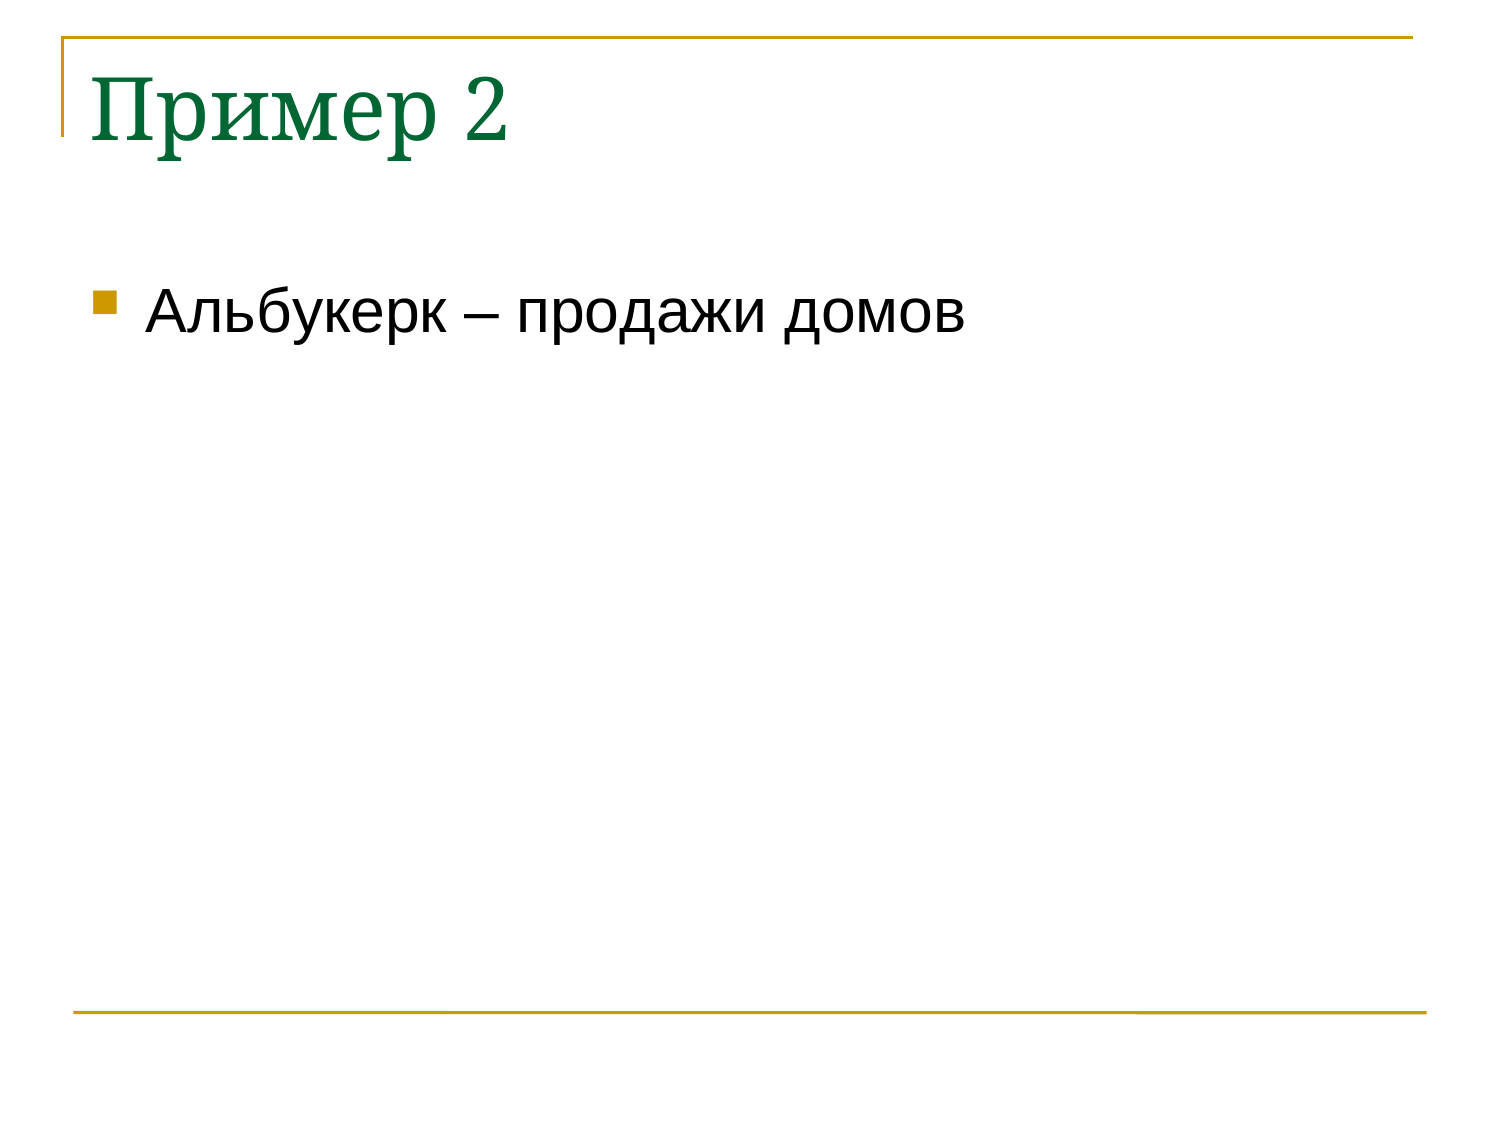

# Пример 2
Альбукерк – продажи домов